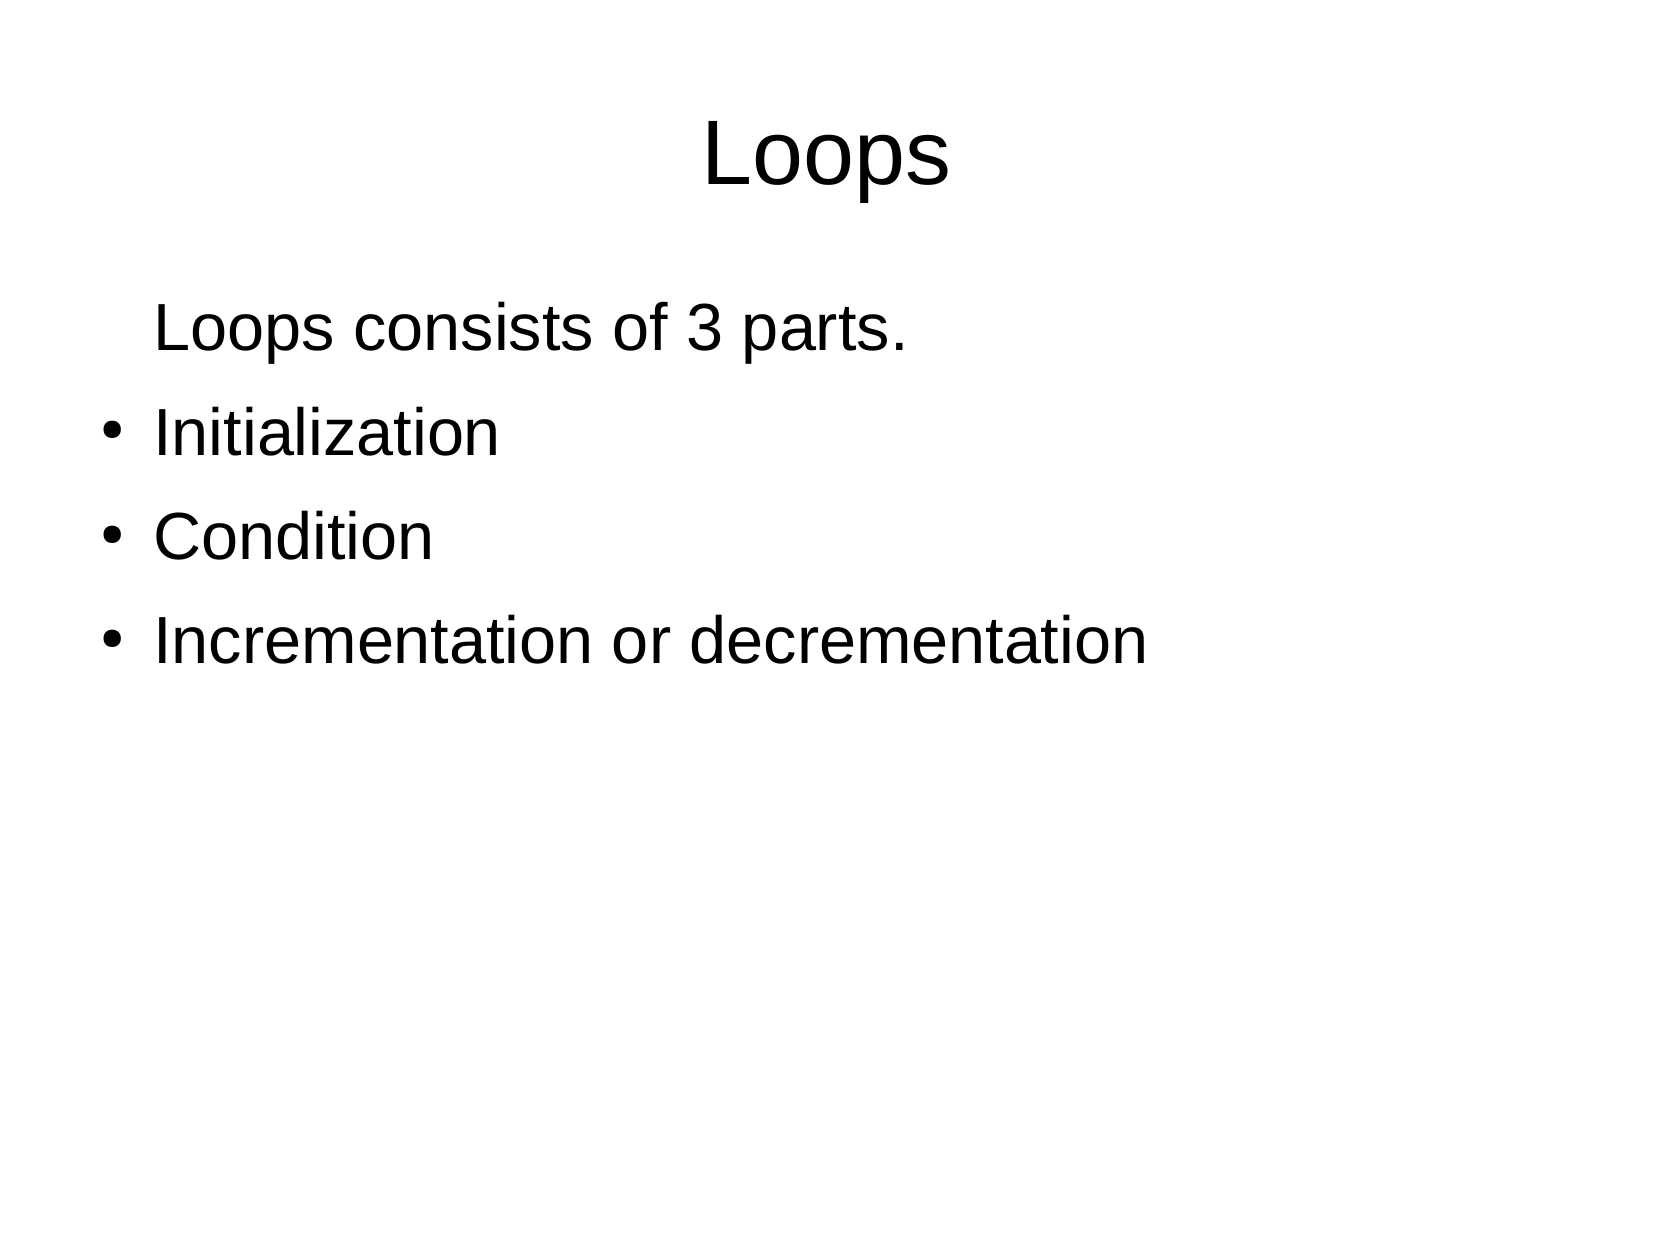

# Loops
Loops consists of 3 parts.
Initialization
Condition
Incrementation or decrementation